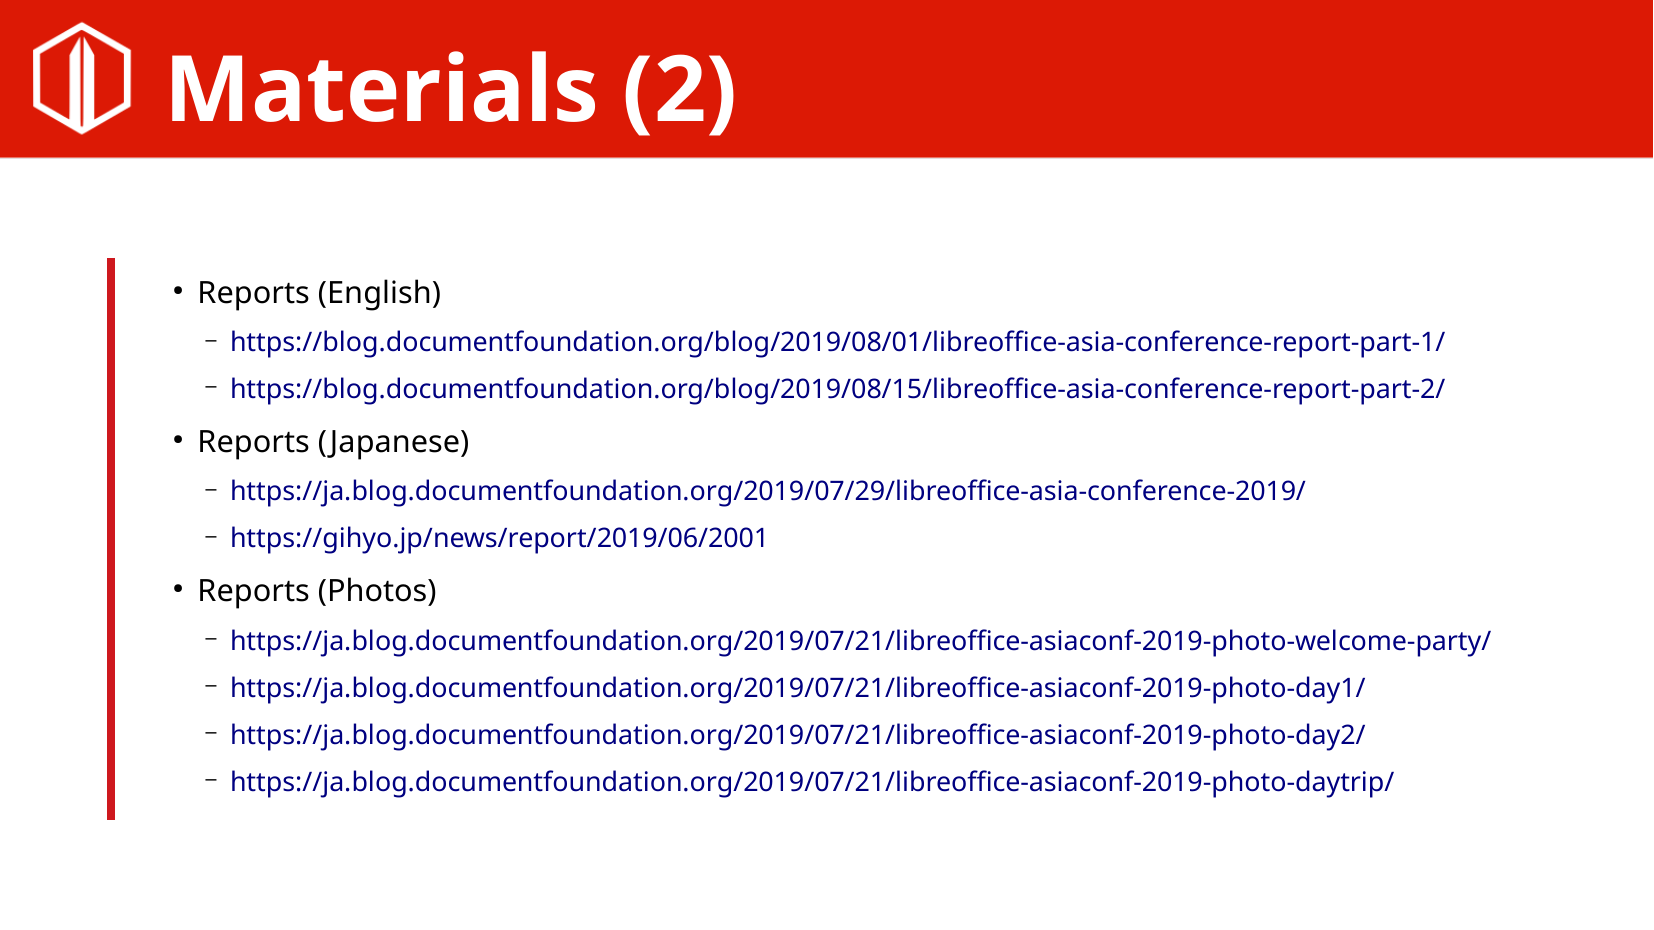

# Materials (2)
Reports (English)
https://blog.documentfoundation.org/blog/2019/08/01/libreoffice-asia-conference-report-part-1/
https://blog.documentfoundation.org/blog/2019/08/15/libreoffice-asia-conference-report-part-2/
Reports (Japanese)
https://ja.blog.documentfoundation.org/2019/07/29/libreoffice-asia-conference-2019/
https://gihyo.jp/news/report/2019/06/2001
Reports (Photos)
https://ja.blog.documentfoundation.org/2019/07/21/libreoffice-asiaconf-2019-photo-welcome-party/
https://ja.blog.documentfoundation.org/2019/07/21/libreoffice-asiaconf-2019-photo-day1/
https://ja.blog.documentfoundation.org/2019/07/21/libreoffice-asiaconf-2019-photo-day2/
https://ja.blog.documentfoundation.org/2019/07/21/libreoffice-asiaconf-2019-photo-daytrip/